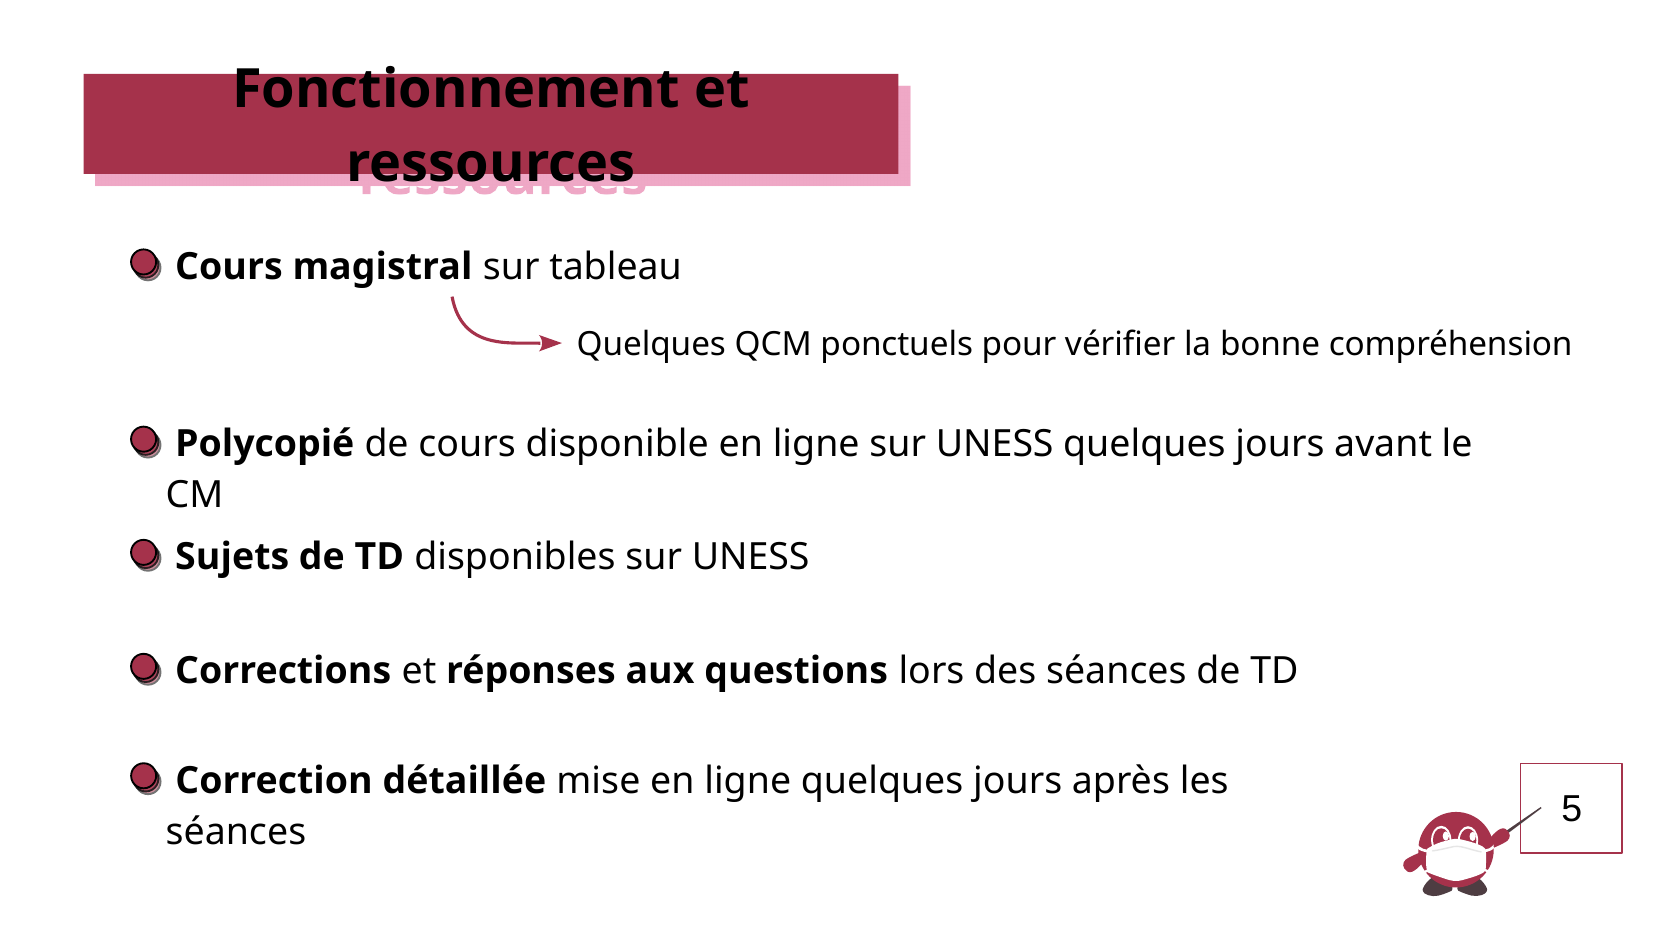

Fonctionnement et ressources
 Cours magistral sur tableau
Quelques QCM ponctuels pour vérifier la bonne compréhension
 Polycopié de cours disponible en ligne sur UNESS quelques jours avant le CM
 Sujets de TD disponibles sur UNESS
 Corrections et réponses aux questions lors des séances de TD
 Correction détaillée mise en ligne quelques jours après les séances